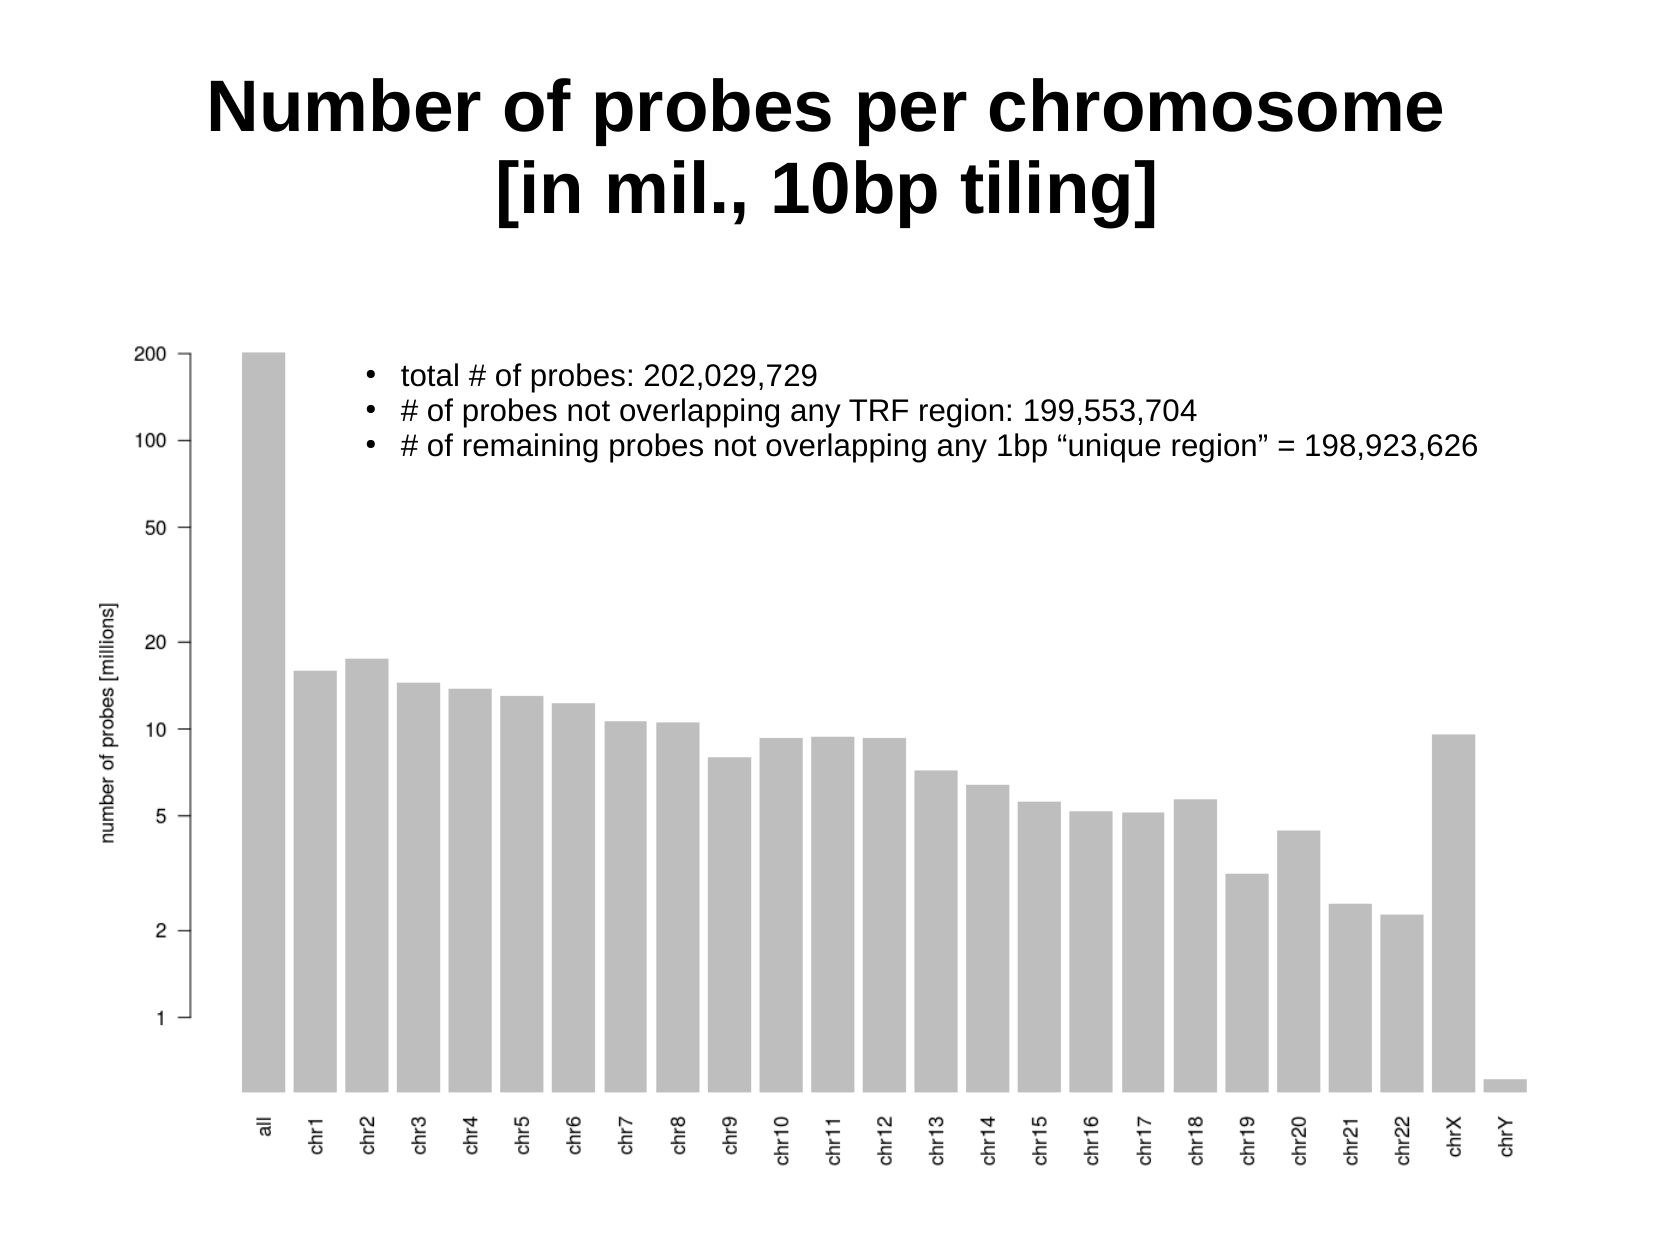

# Number of probes per chromosome [in mil., 10bp tiling]
total # of probes: 202,029,729
# of probes not overlapping any TRF region: 199,553,704
# of remaining probes not overlapping any 1bp “unique region” = 198,923,626